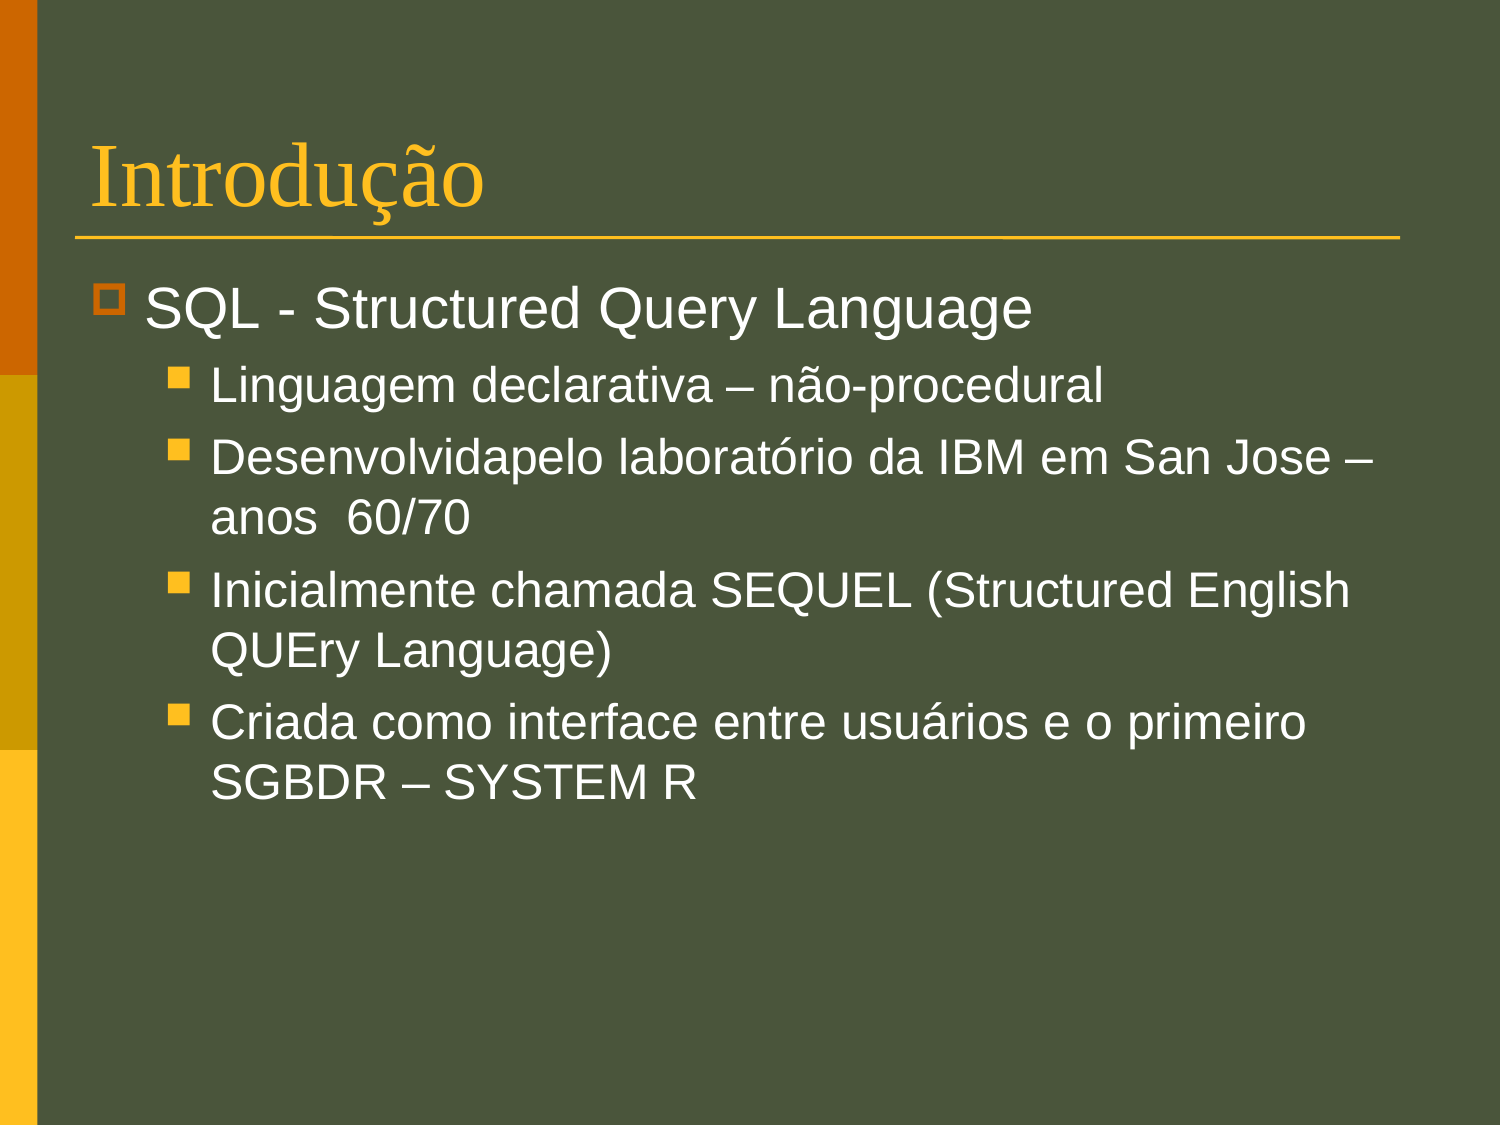

# Introdução
SQL - Structured Query Language
Linguagem declarativa – não-procedural
Desenvolvidapelo laboratório da IBM em San Jose – anos 60/70
Inicialmente chamada SEQUEL (Structured English QUEry Language)
Criada como interface entre usuários e o primeiro SGBDR – SYSTEM R